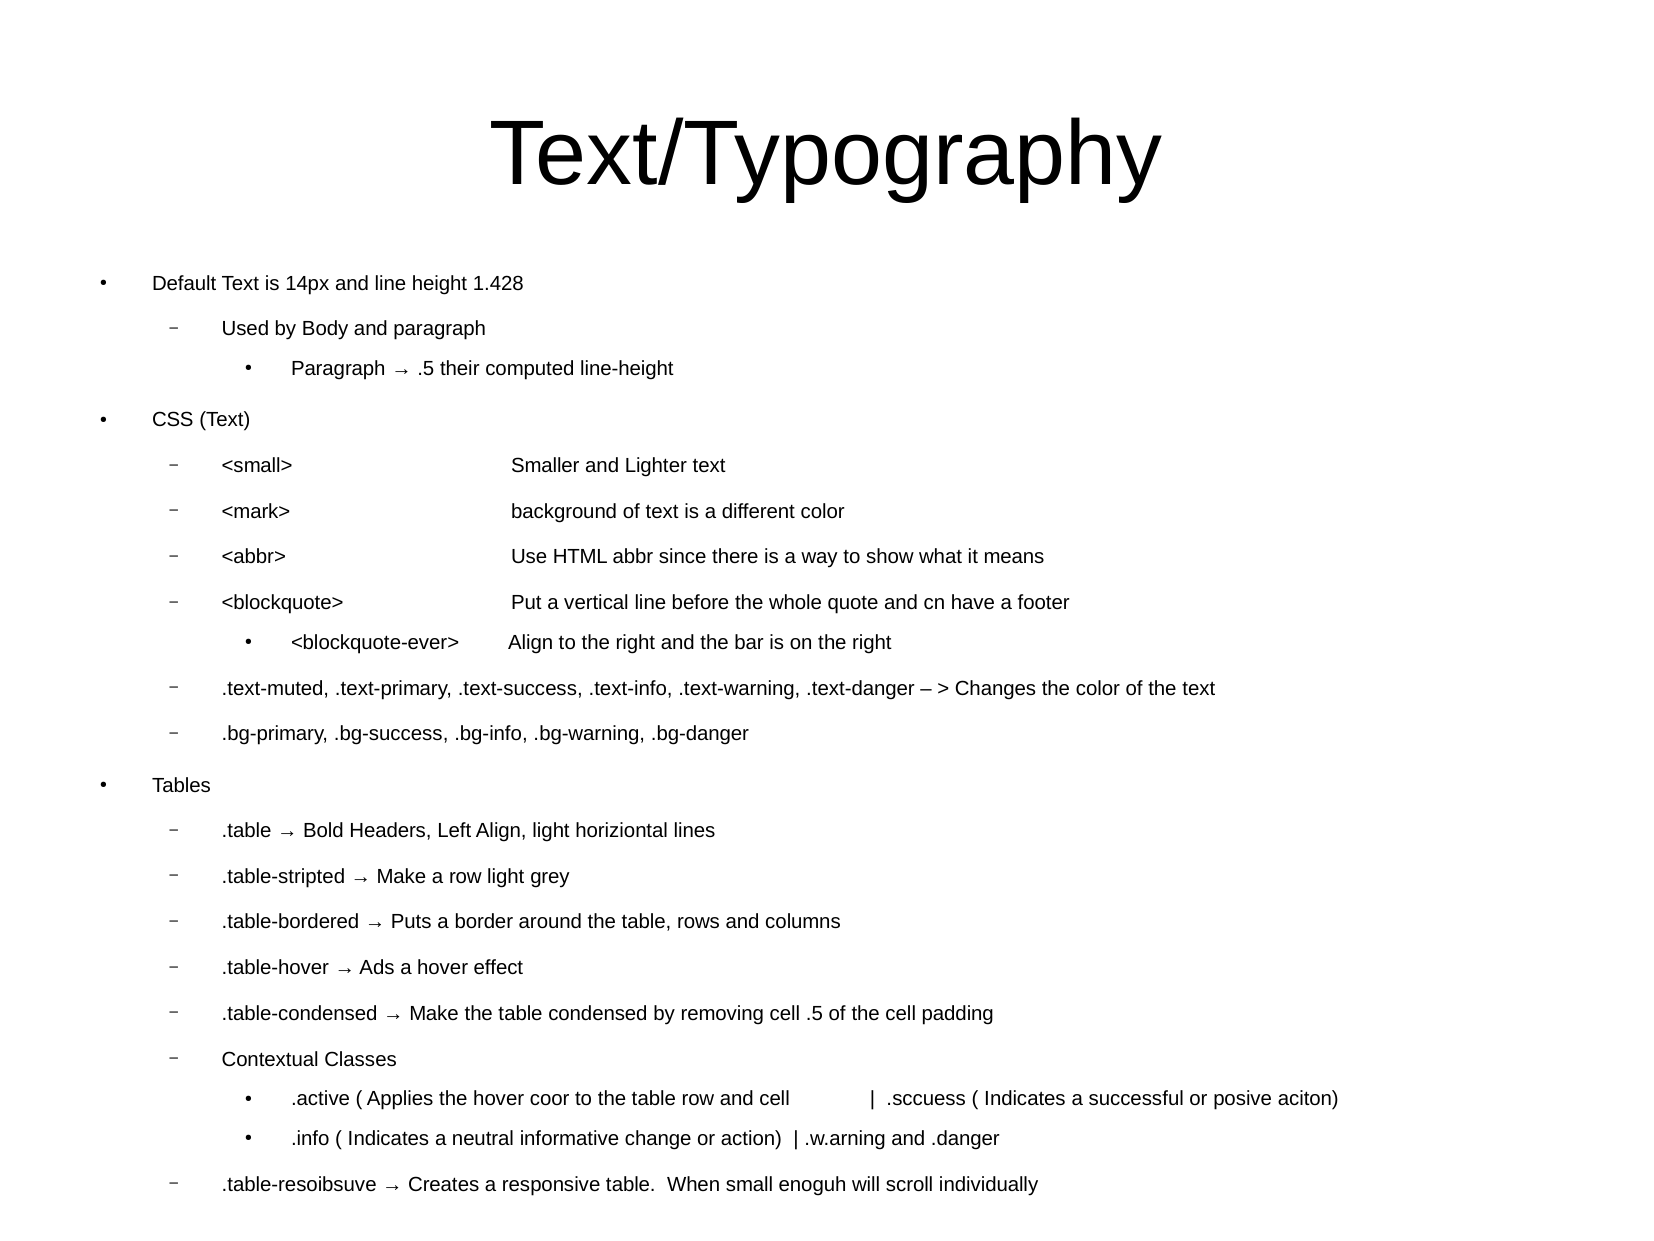

# Text/Typography
Default Text is 14px and line height 1.428
Used by Body and paragraph
Paragraph → .5 their computed line-height
CSS (Text)
<small> 			Smaller and Lighter text
<mark>				background of text is a different color
<abbr>				Use HTML abbr since there is a way to show what it means
<blockquote>			Put a vertical line before the whole quote and cn have a footer
<blockquote-ever>	Align to the right and the bar is on the right
.text-muted, .text-primary, .text-success, .text-info, .text-warning, .text-danger – > Changes the color of the text
.bg-primary, .bg-success, .bg-info, .bg-warning, .bg-danger
Tables
.table → Bold Headers, Left Align, light horiziontal lines
.table-stripted → Make a row light grey
.table-bordered → Puts a border around the table, rows and columns
.table-hover → Ads a hover effect
.table-condensed → Make the table condensed by removing cell .5 of the cell padding
Contextual Classes
.active ( Applies the hover coor to the table row and cell 		| .sccuess ( Indicates a successful or posive aciton)
.info ( Indicates a neutral informative change or action) | .w.arning and .danger
.table-resoibsuve → Creates a responsive table. When small enoguh will scroll individually